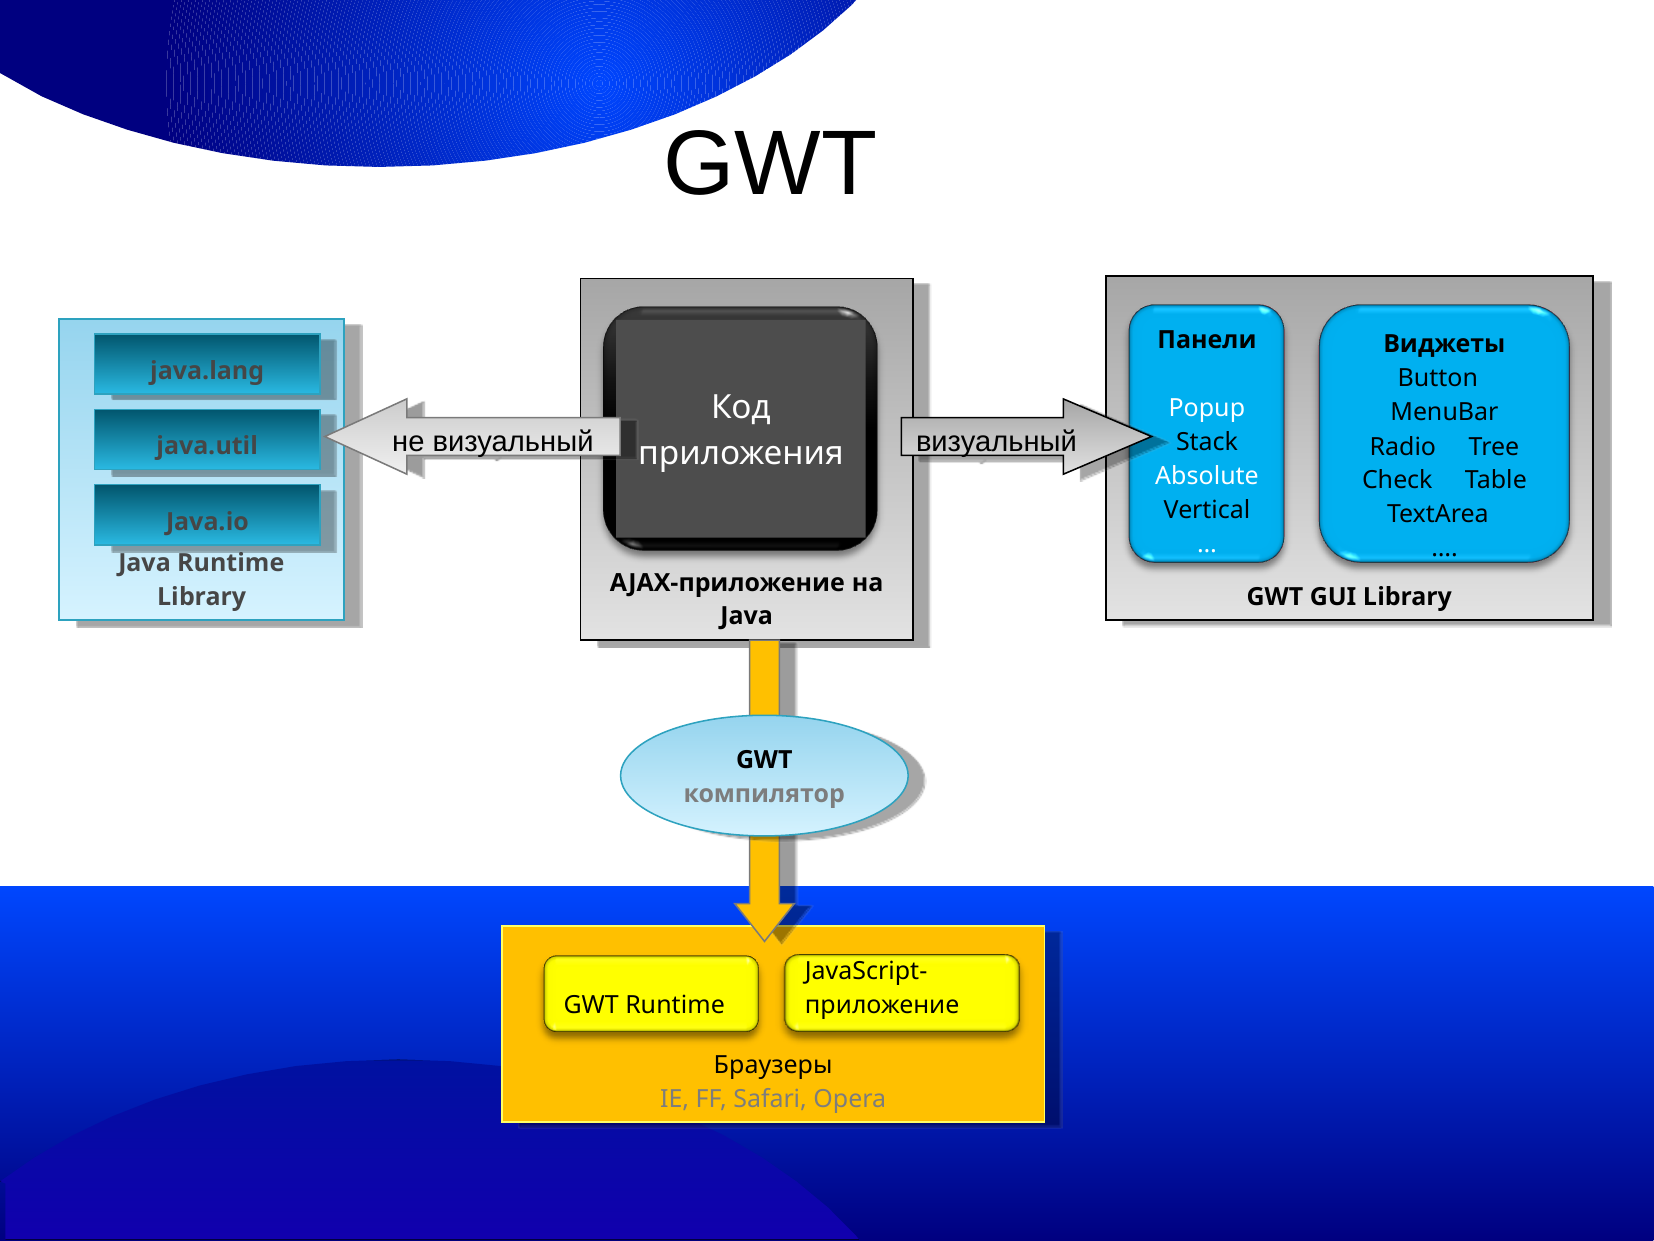

# GWT
GWT GUI Library
AJAX-приложение на Java
Панели
Popup
Stack
Absolute
Vertical
…
Виджеты
Button MenuBar
Radio Tree
Check Table
TextArea
….
Код приложения
Java Runtime Library
java.lang
не визуальный
визуальный
java.util
Java.io
GWT
компилятор
Браузеры
IE, FF, Safari, Opera
JavaScript- приложение
GWT Runtime